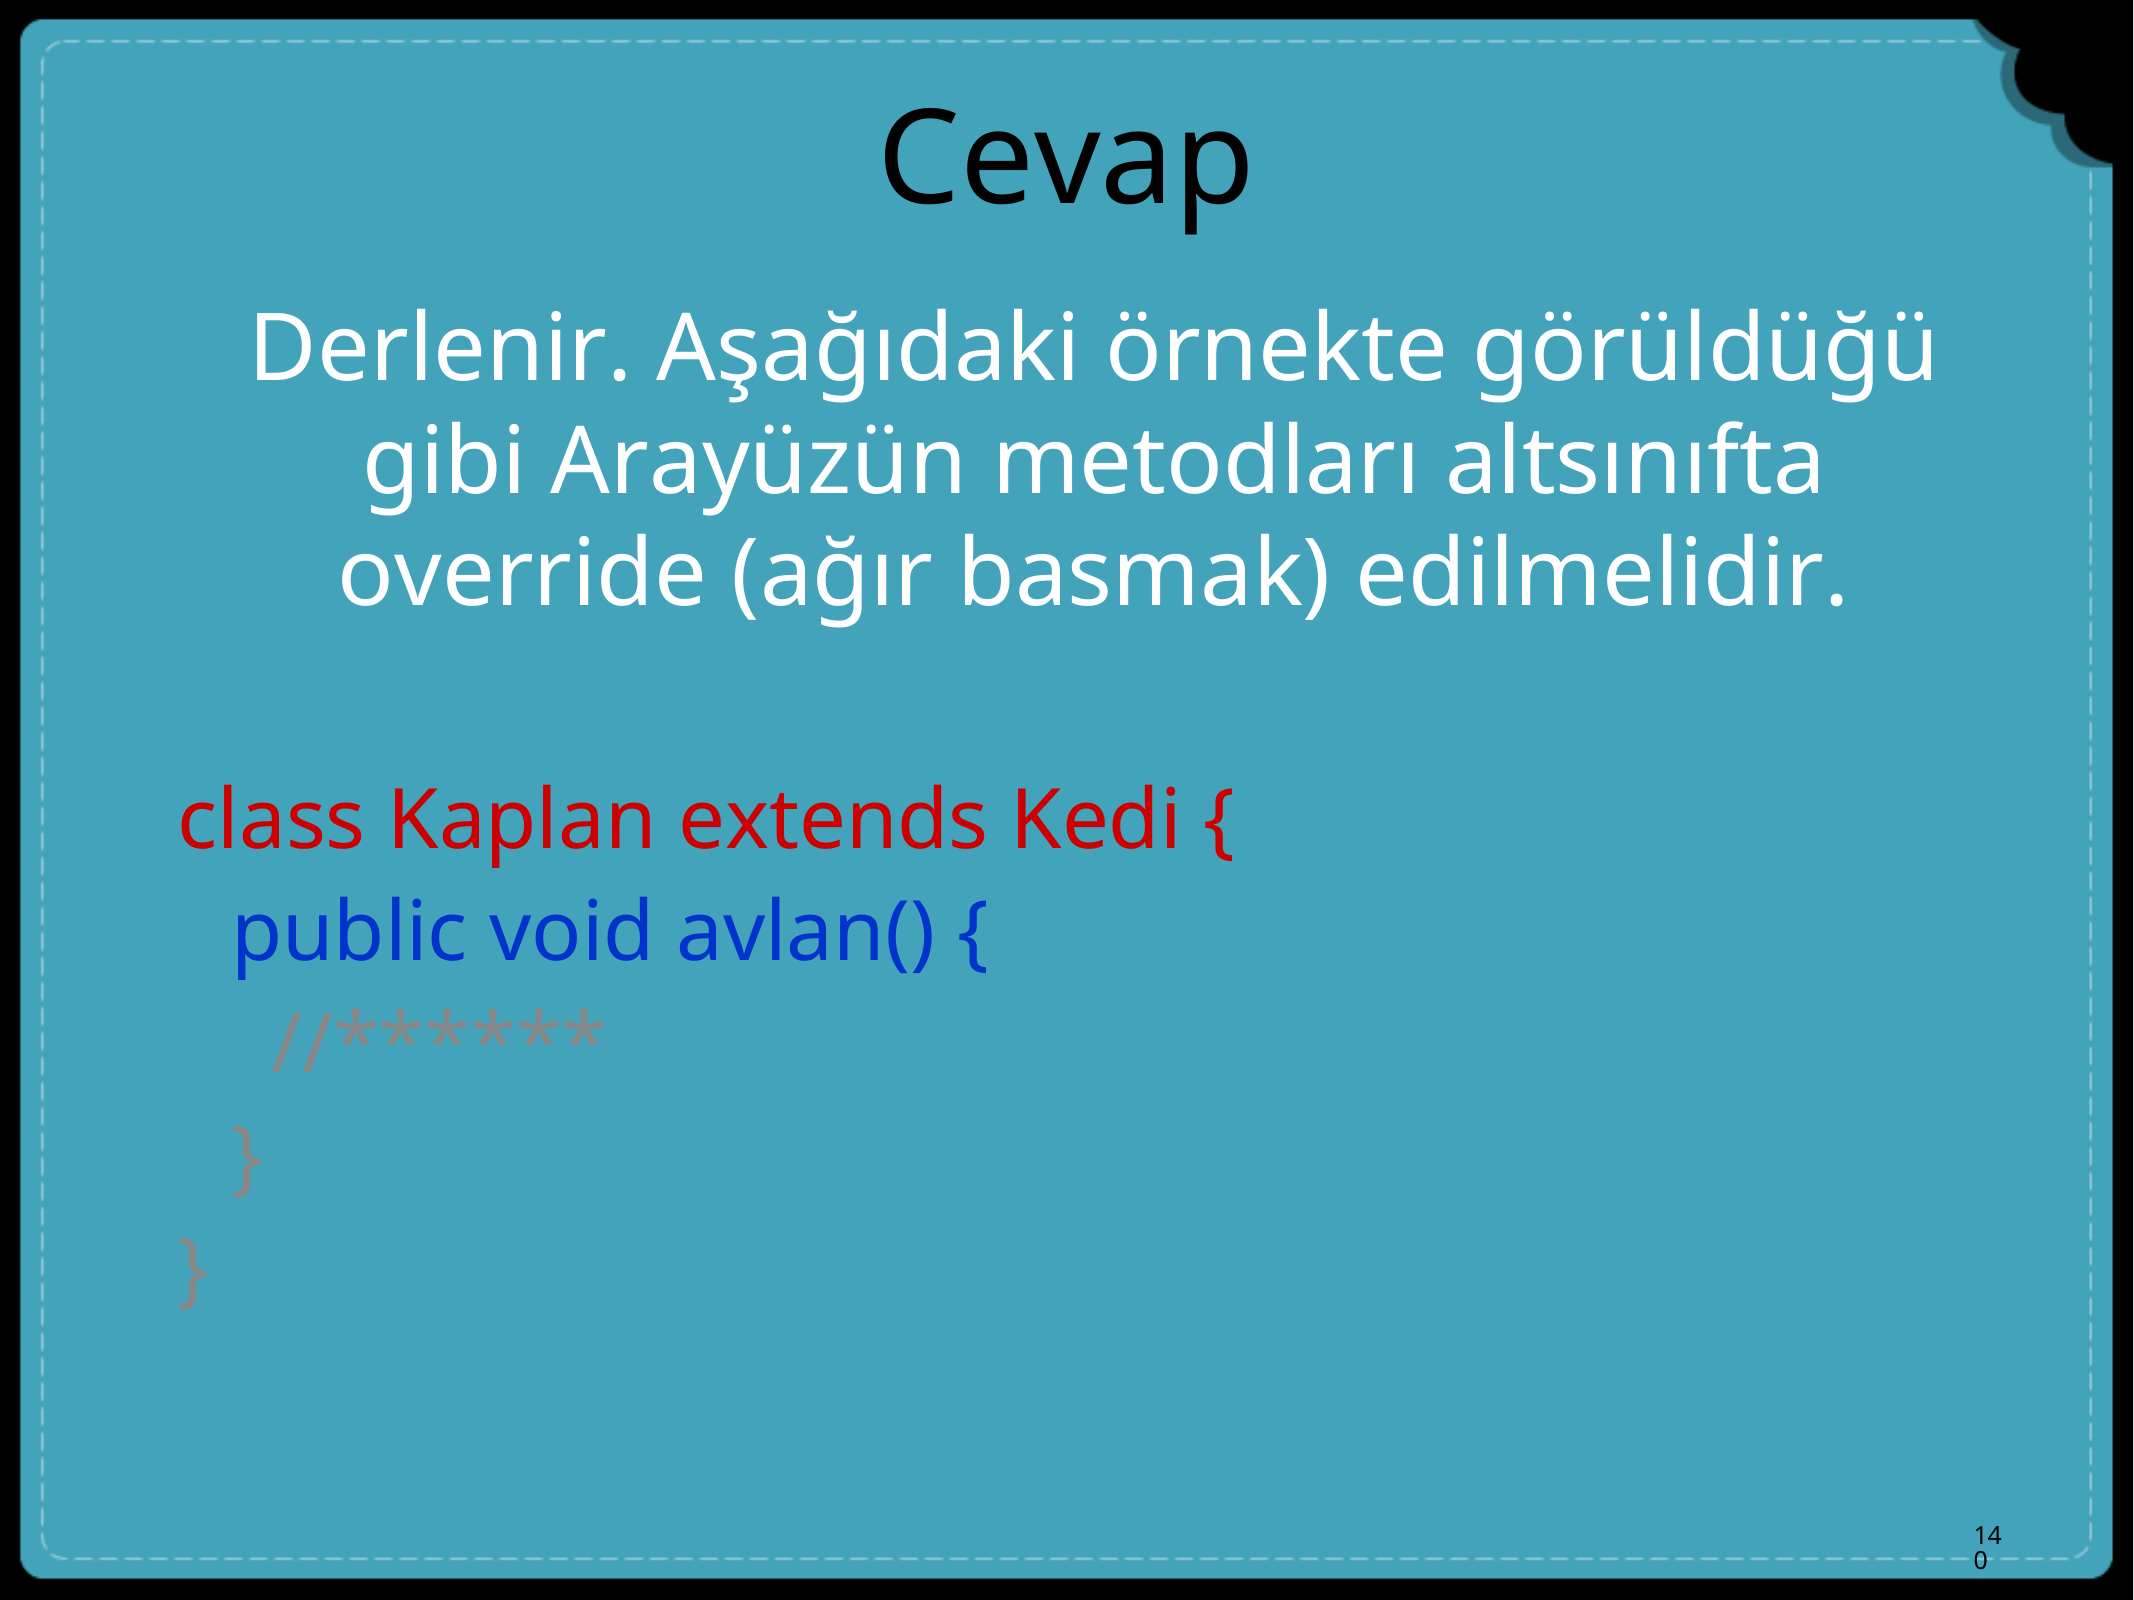

# Cevap
	Derlenir. Aşağıdaki örnekte görüldüğü gibi Arayüzün metodları altsınıfta override (ağır basmak) edilmelidir.
class Kaplan extends Kedi {
	public void avlan() {
		//******
	}
}
140